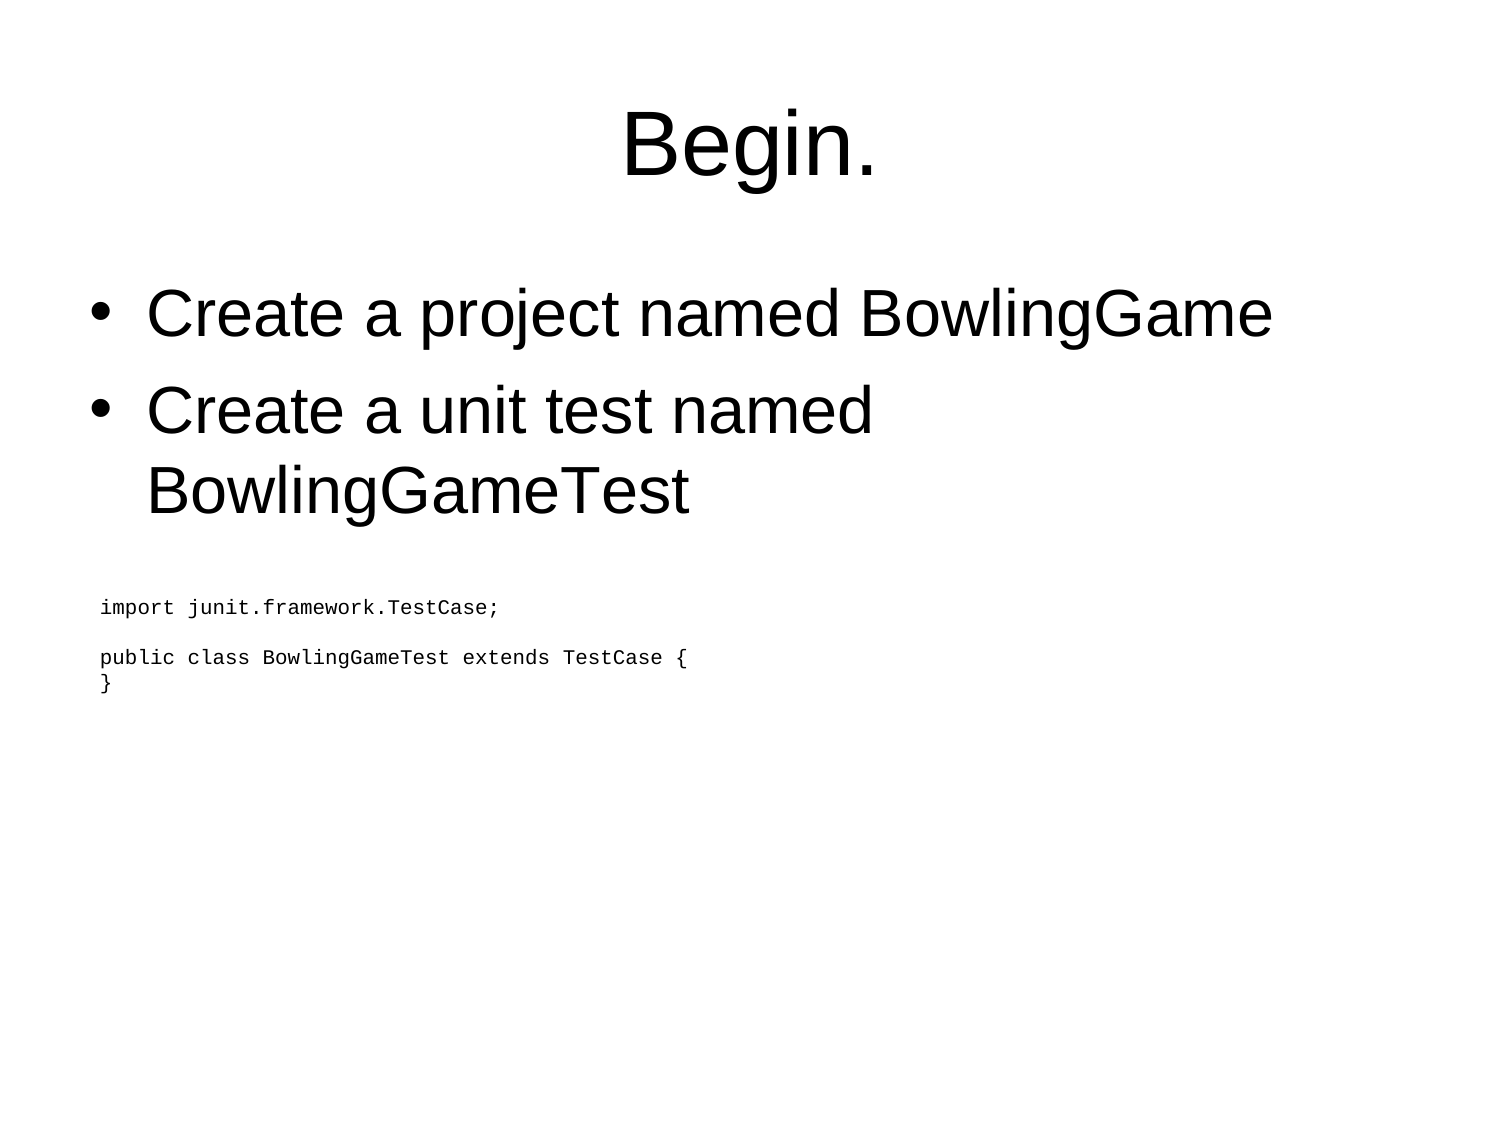

# Begin.
Create a project named BowlingGame
Create a unit test named BowlingGameTest
import junit.framework.TestCase;
public class BowlingGameTest extends TestCase {
}